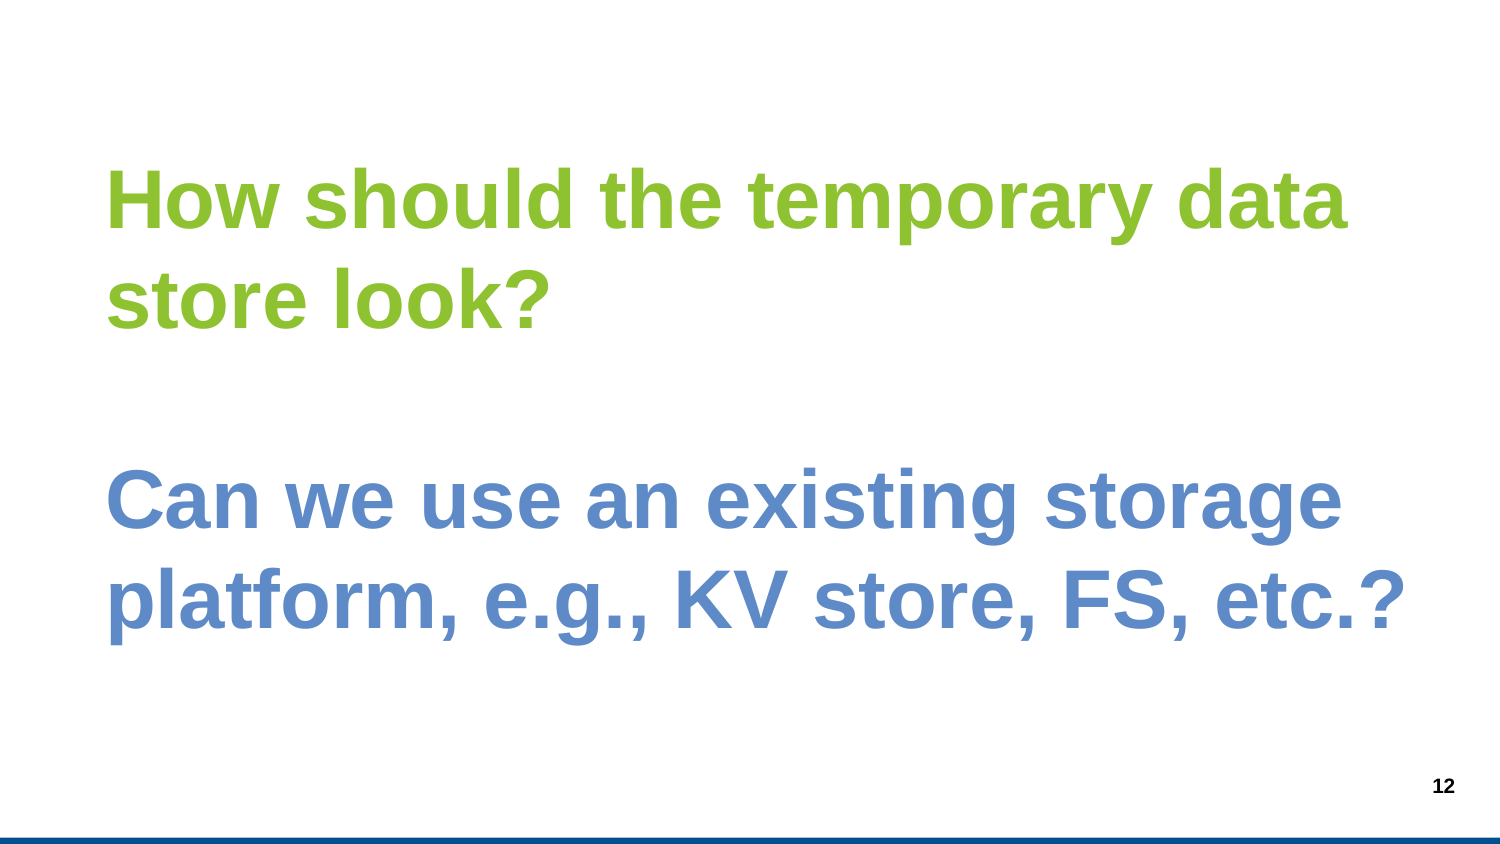

# How should the temporary data store look? Can we use an existing storage platform, e.g., KV store, FS, etc.?
12